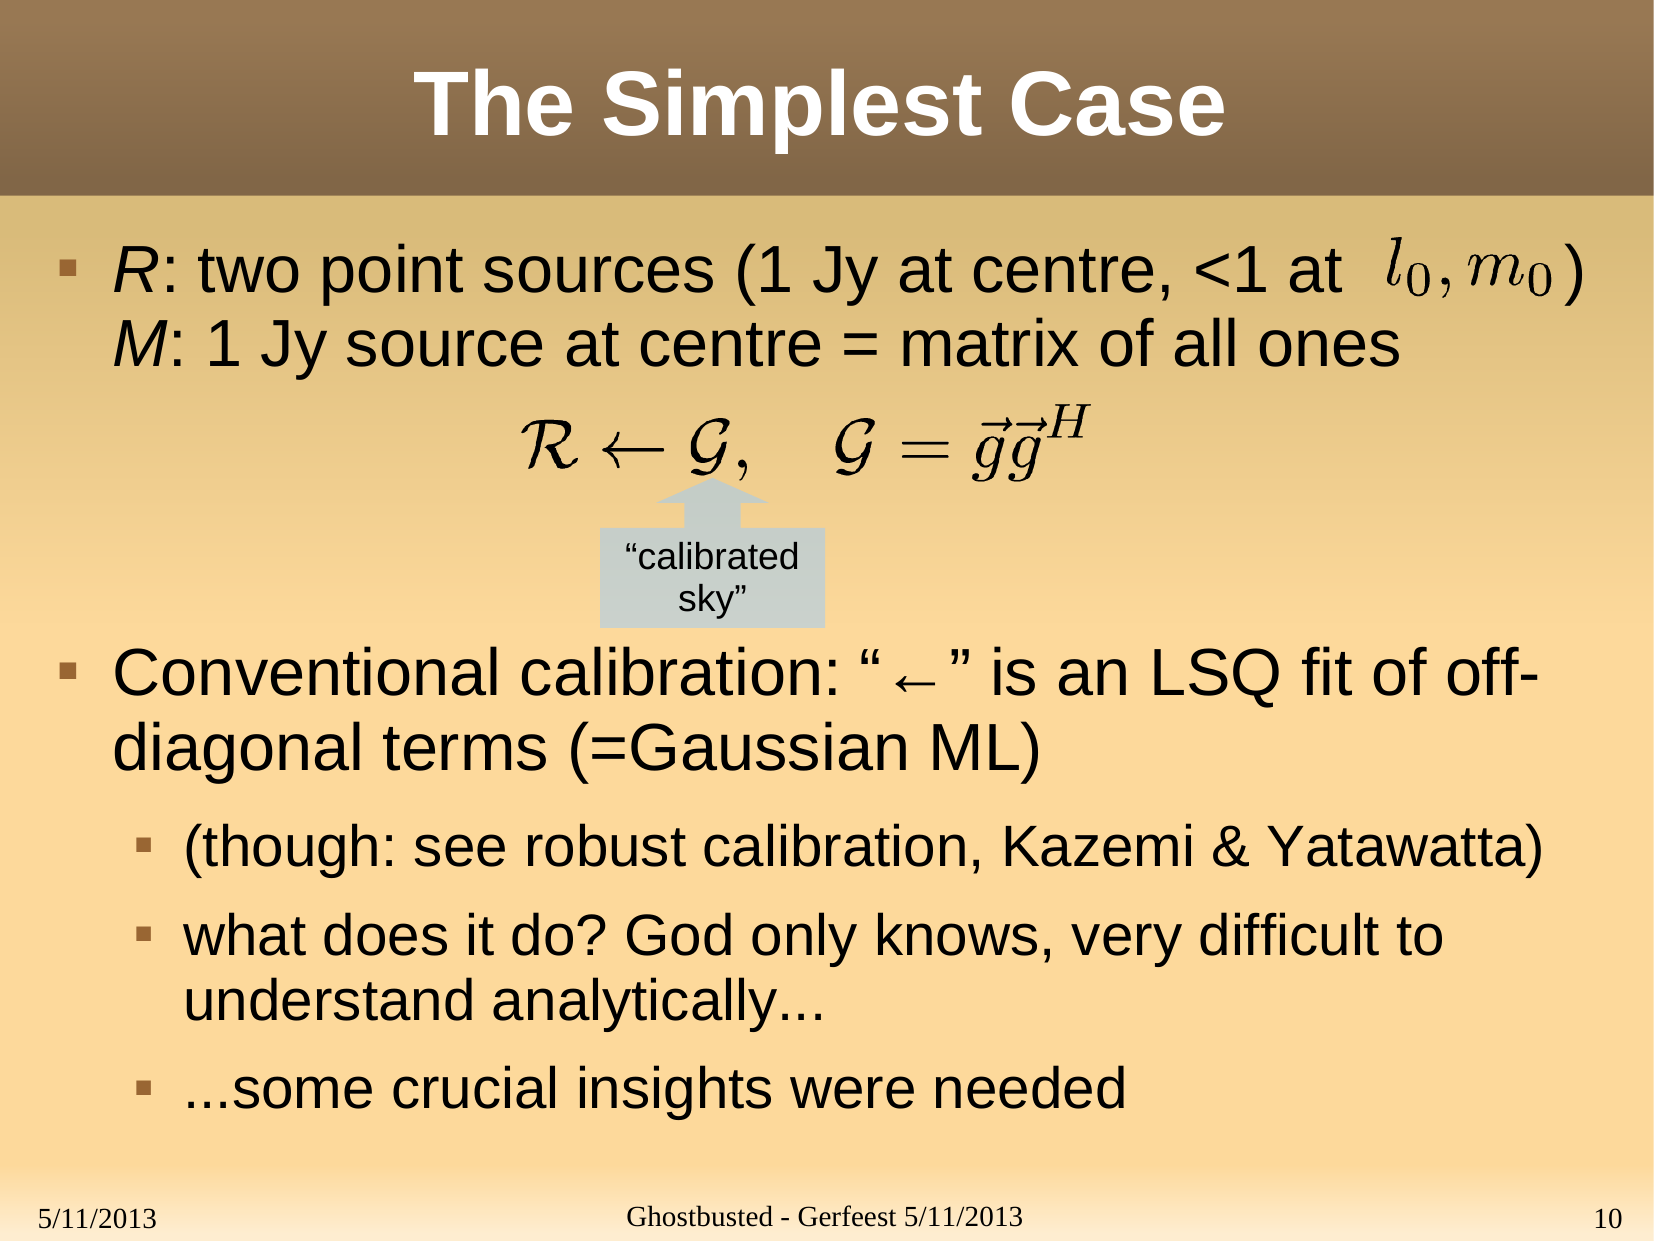

# The Simplest Case
R: two point sources (1 Jy at centre, <1 at )
M: 1 Jy source at centre = matrix of all ones
Conventional calibration: “←” is an LSQ fit of off-diagonal terms (=Gaussian ML)
(though: see robust calibration, Kazemi & Yatawatta)
what does it do? God only knows, very difficult to understand analytically...
...some crucial insights were needed
“calibrated
sky”
Ghostbusted - Gerfeest 5/11/2013
5/11/2013
10